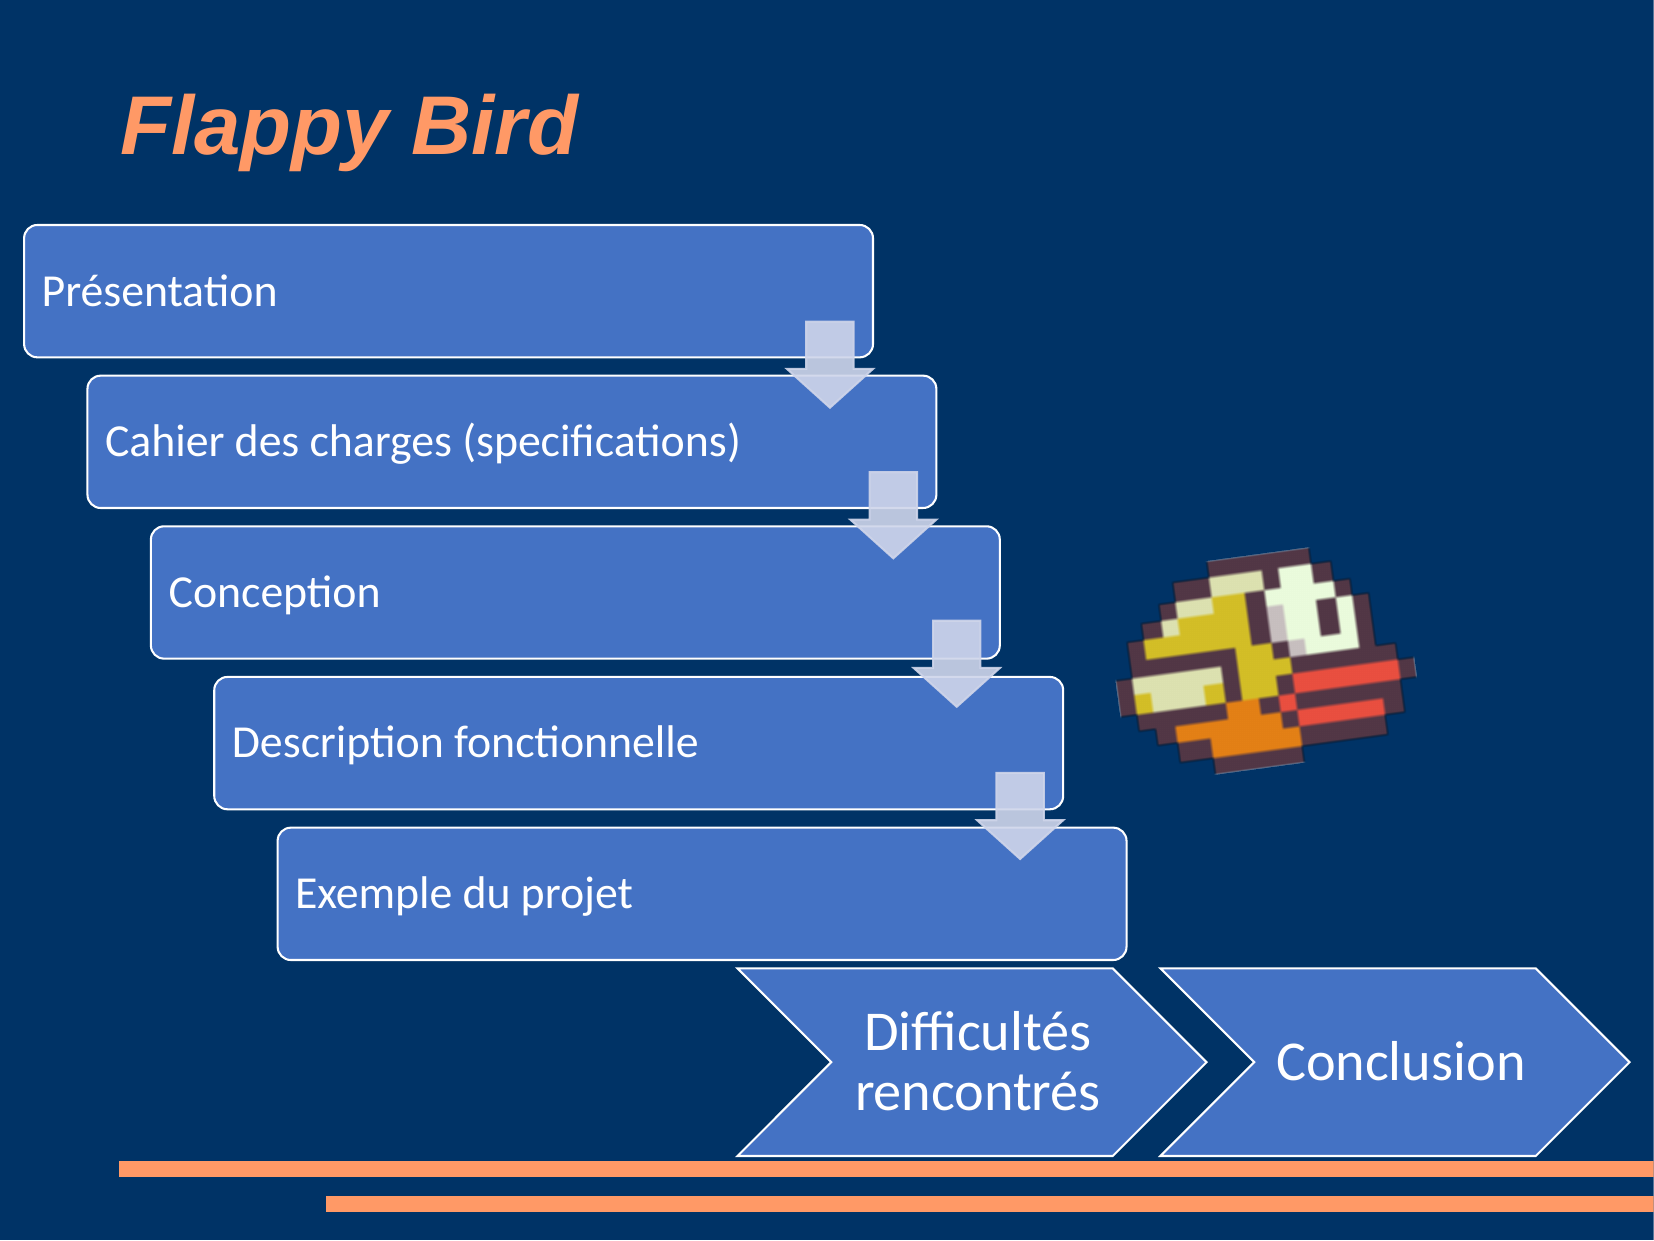

# Flappy Bird
Présentation
Cahier des charges (specifications)
Conception
Description fonctionnelle
Exemple du projet
Difficultés rencontrés
Conclusion